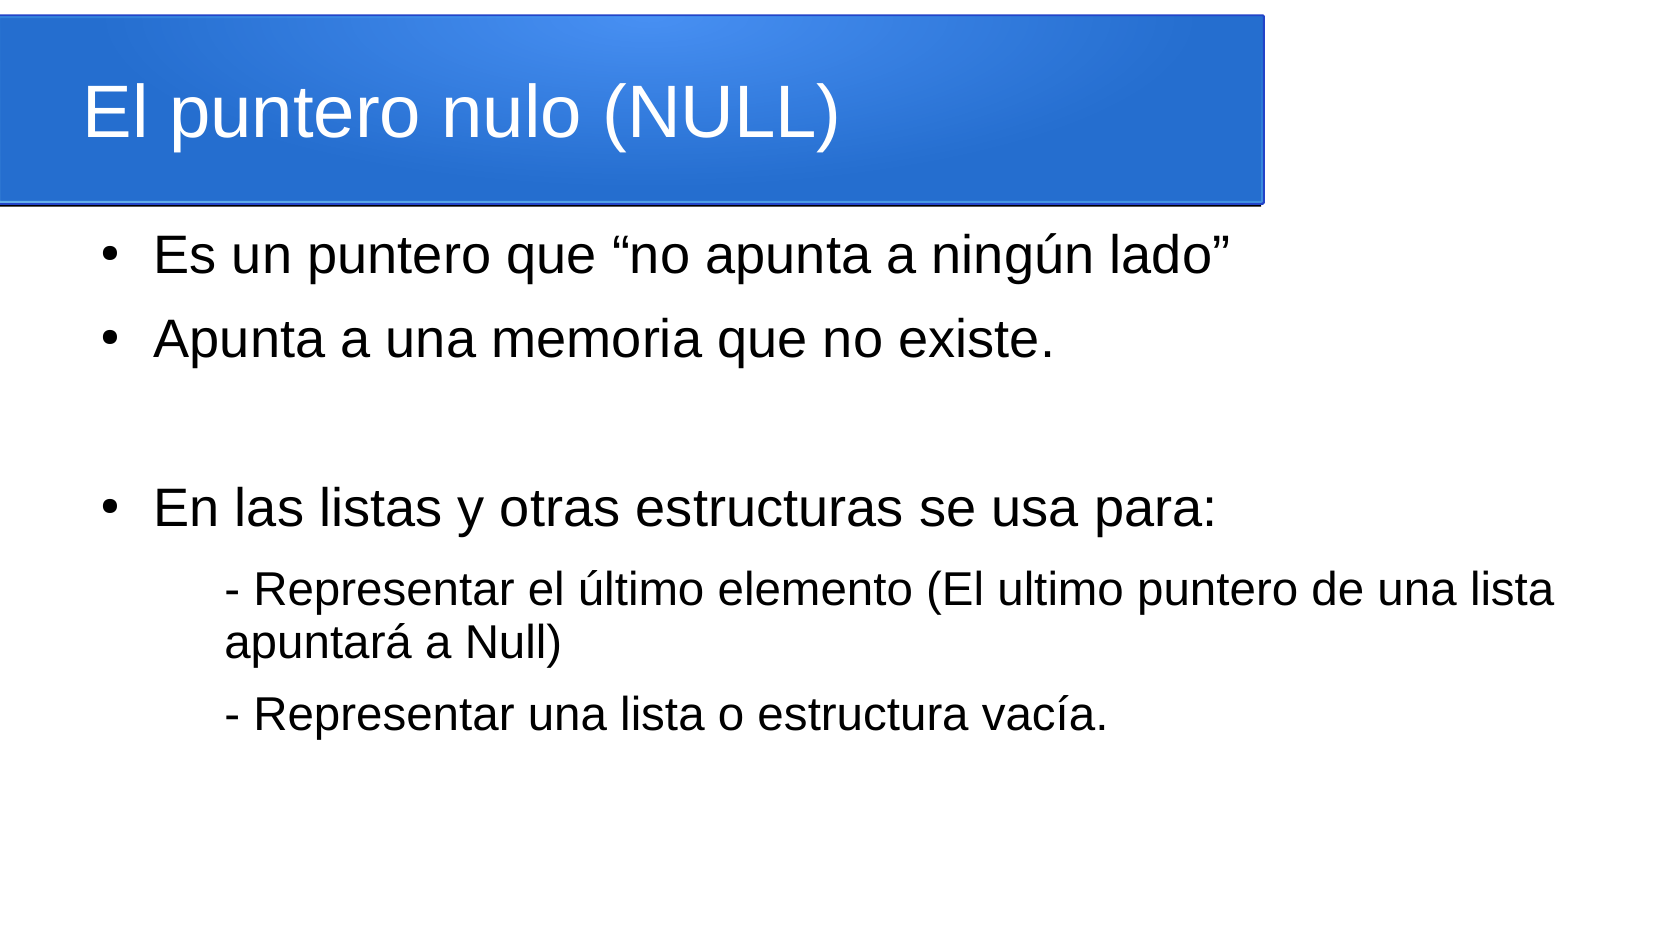

# El puntero nulo (NULL)
Es un puntero que “no apunta a ningún lado”
Apunta a una memoria que no existe.
En las listas y otras estructuras se usa para:
- Representar el último elemento (El ultimo puntero de una lista apuntará a Null)
- Representar una lista o estructura vacía.